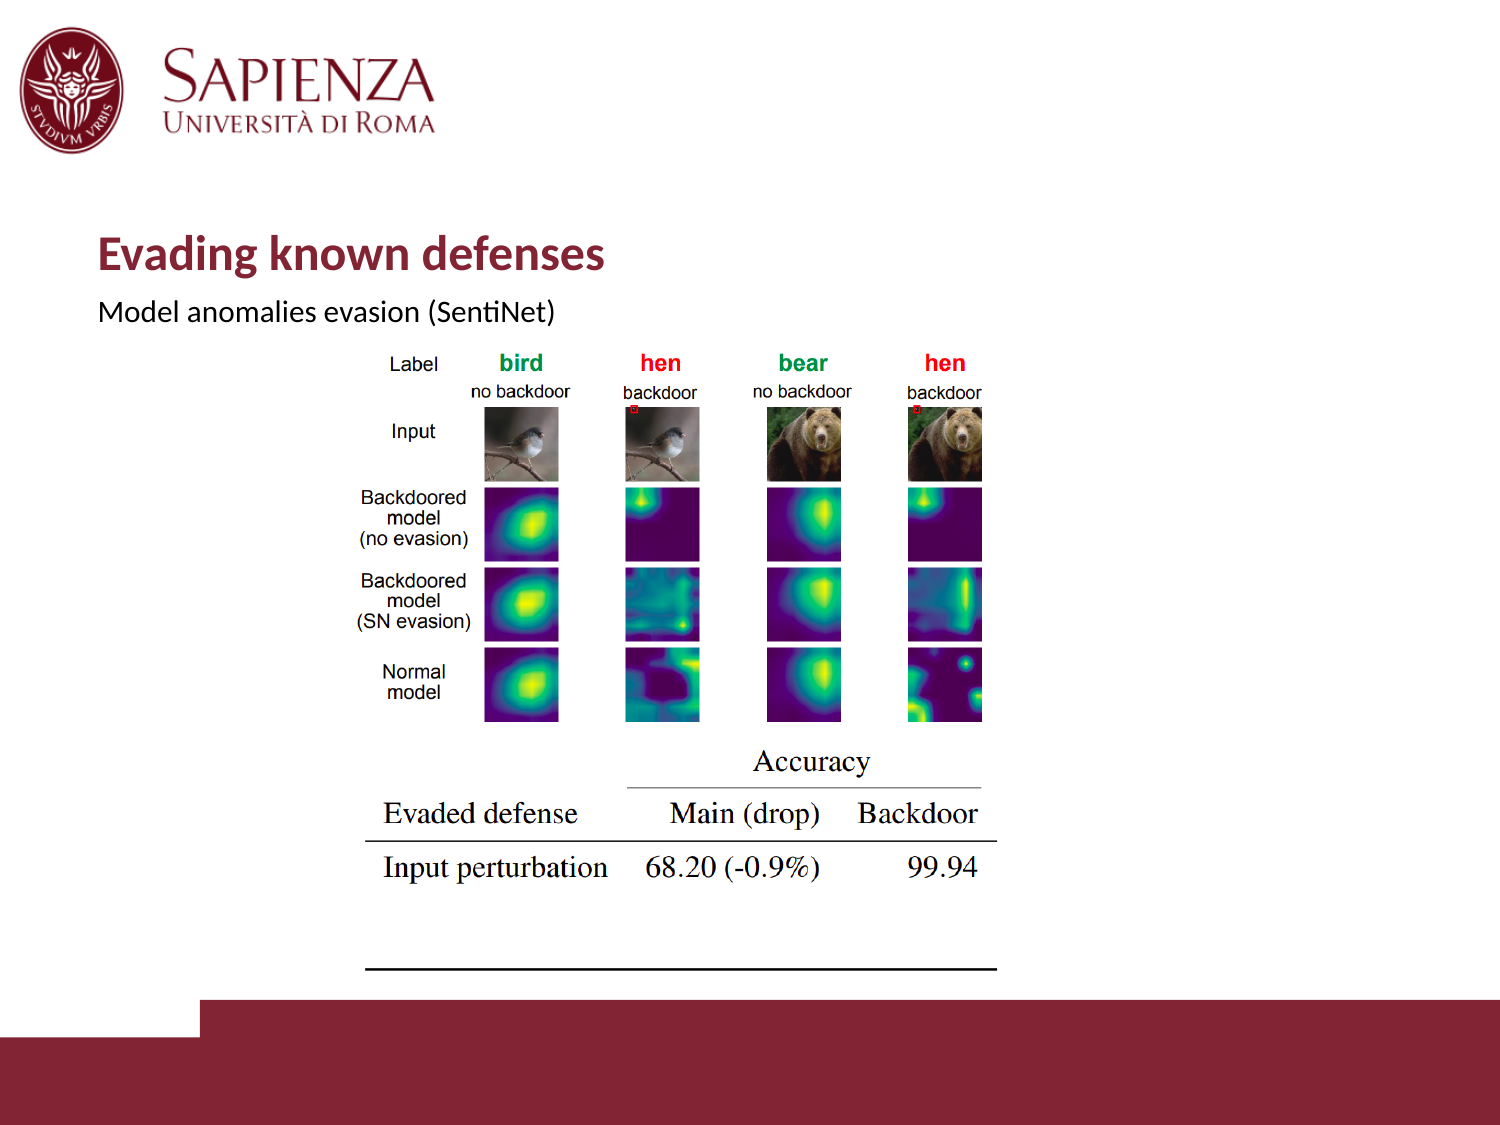

Evading known defenses
Model anomalies evasion (SentiNet)